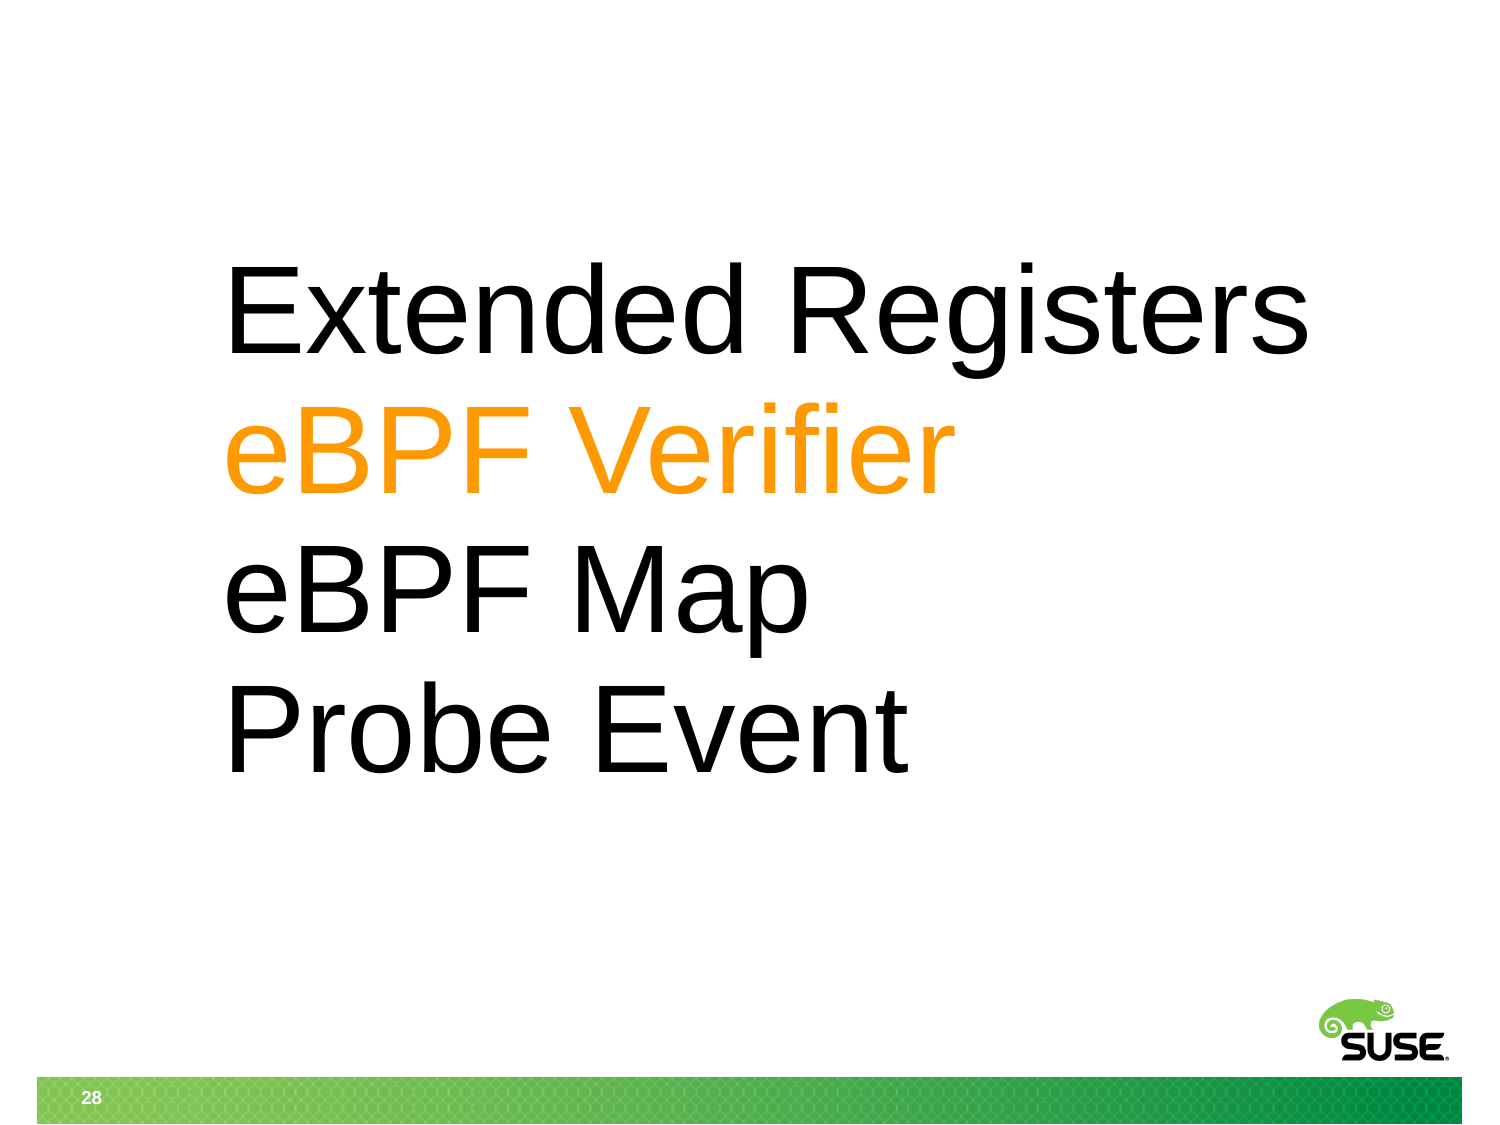

Extended Registers
eBPF Verifier
eBPF Map
Probe Event